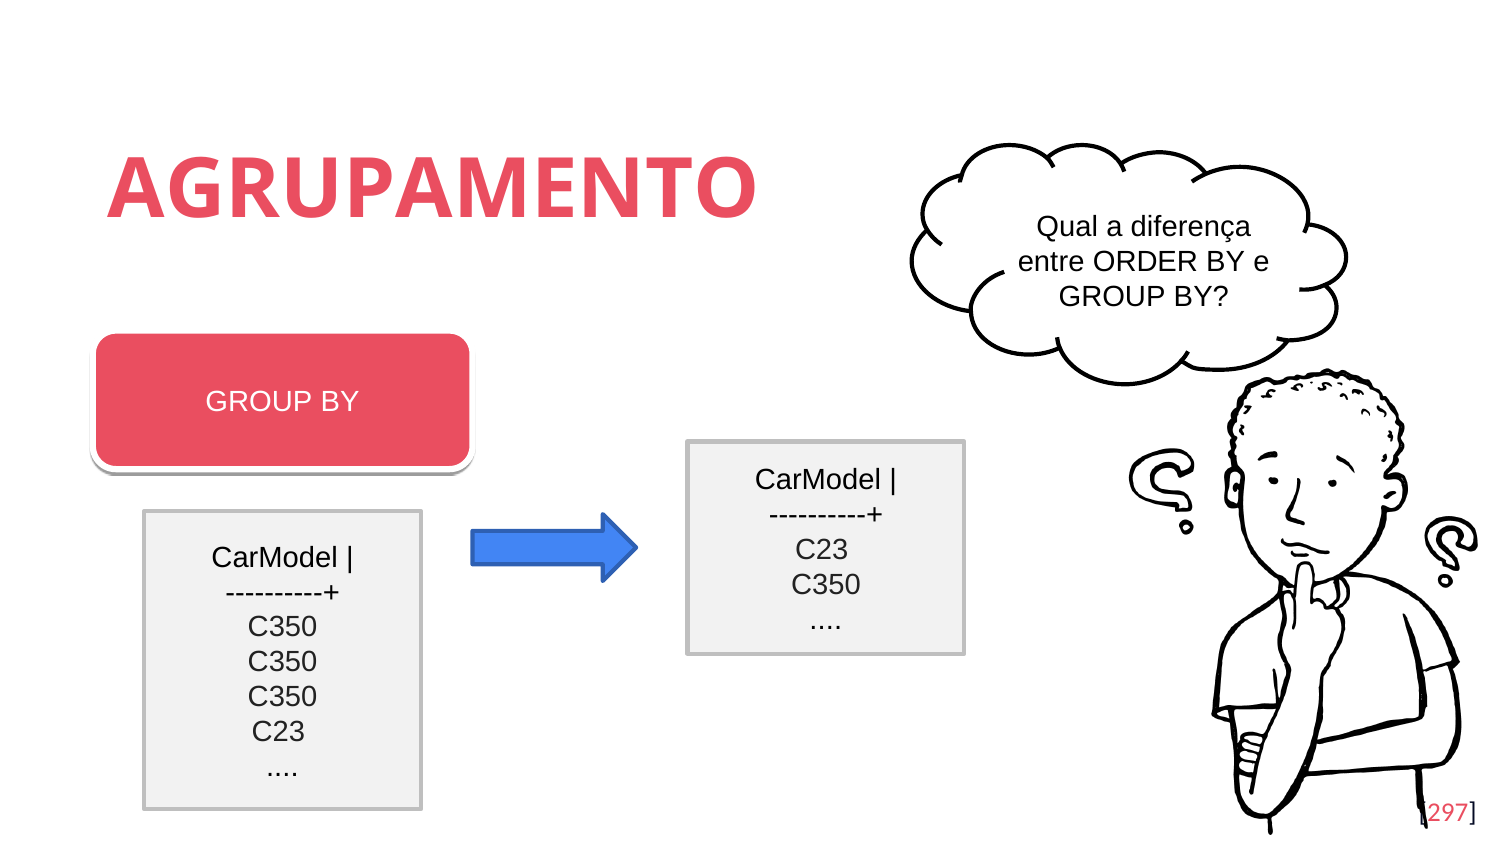

AGRUPAMENTO
Qual a diferença entre ORDER BY e GROUP BY?
GROUP BY
CarModel |
----------+
C23
C350
....
CarModel |
----------+
C350
C350
C350
C23
....